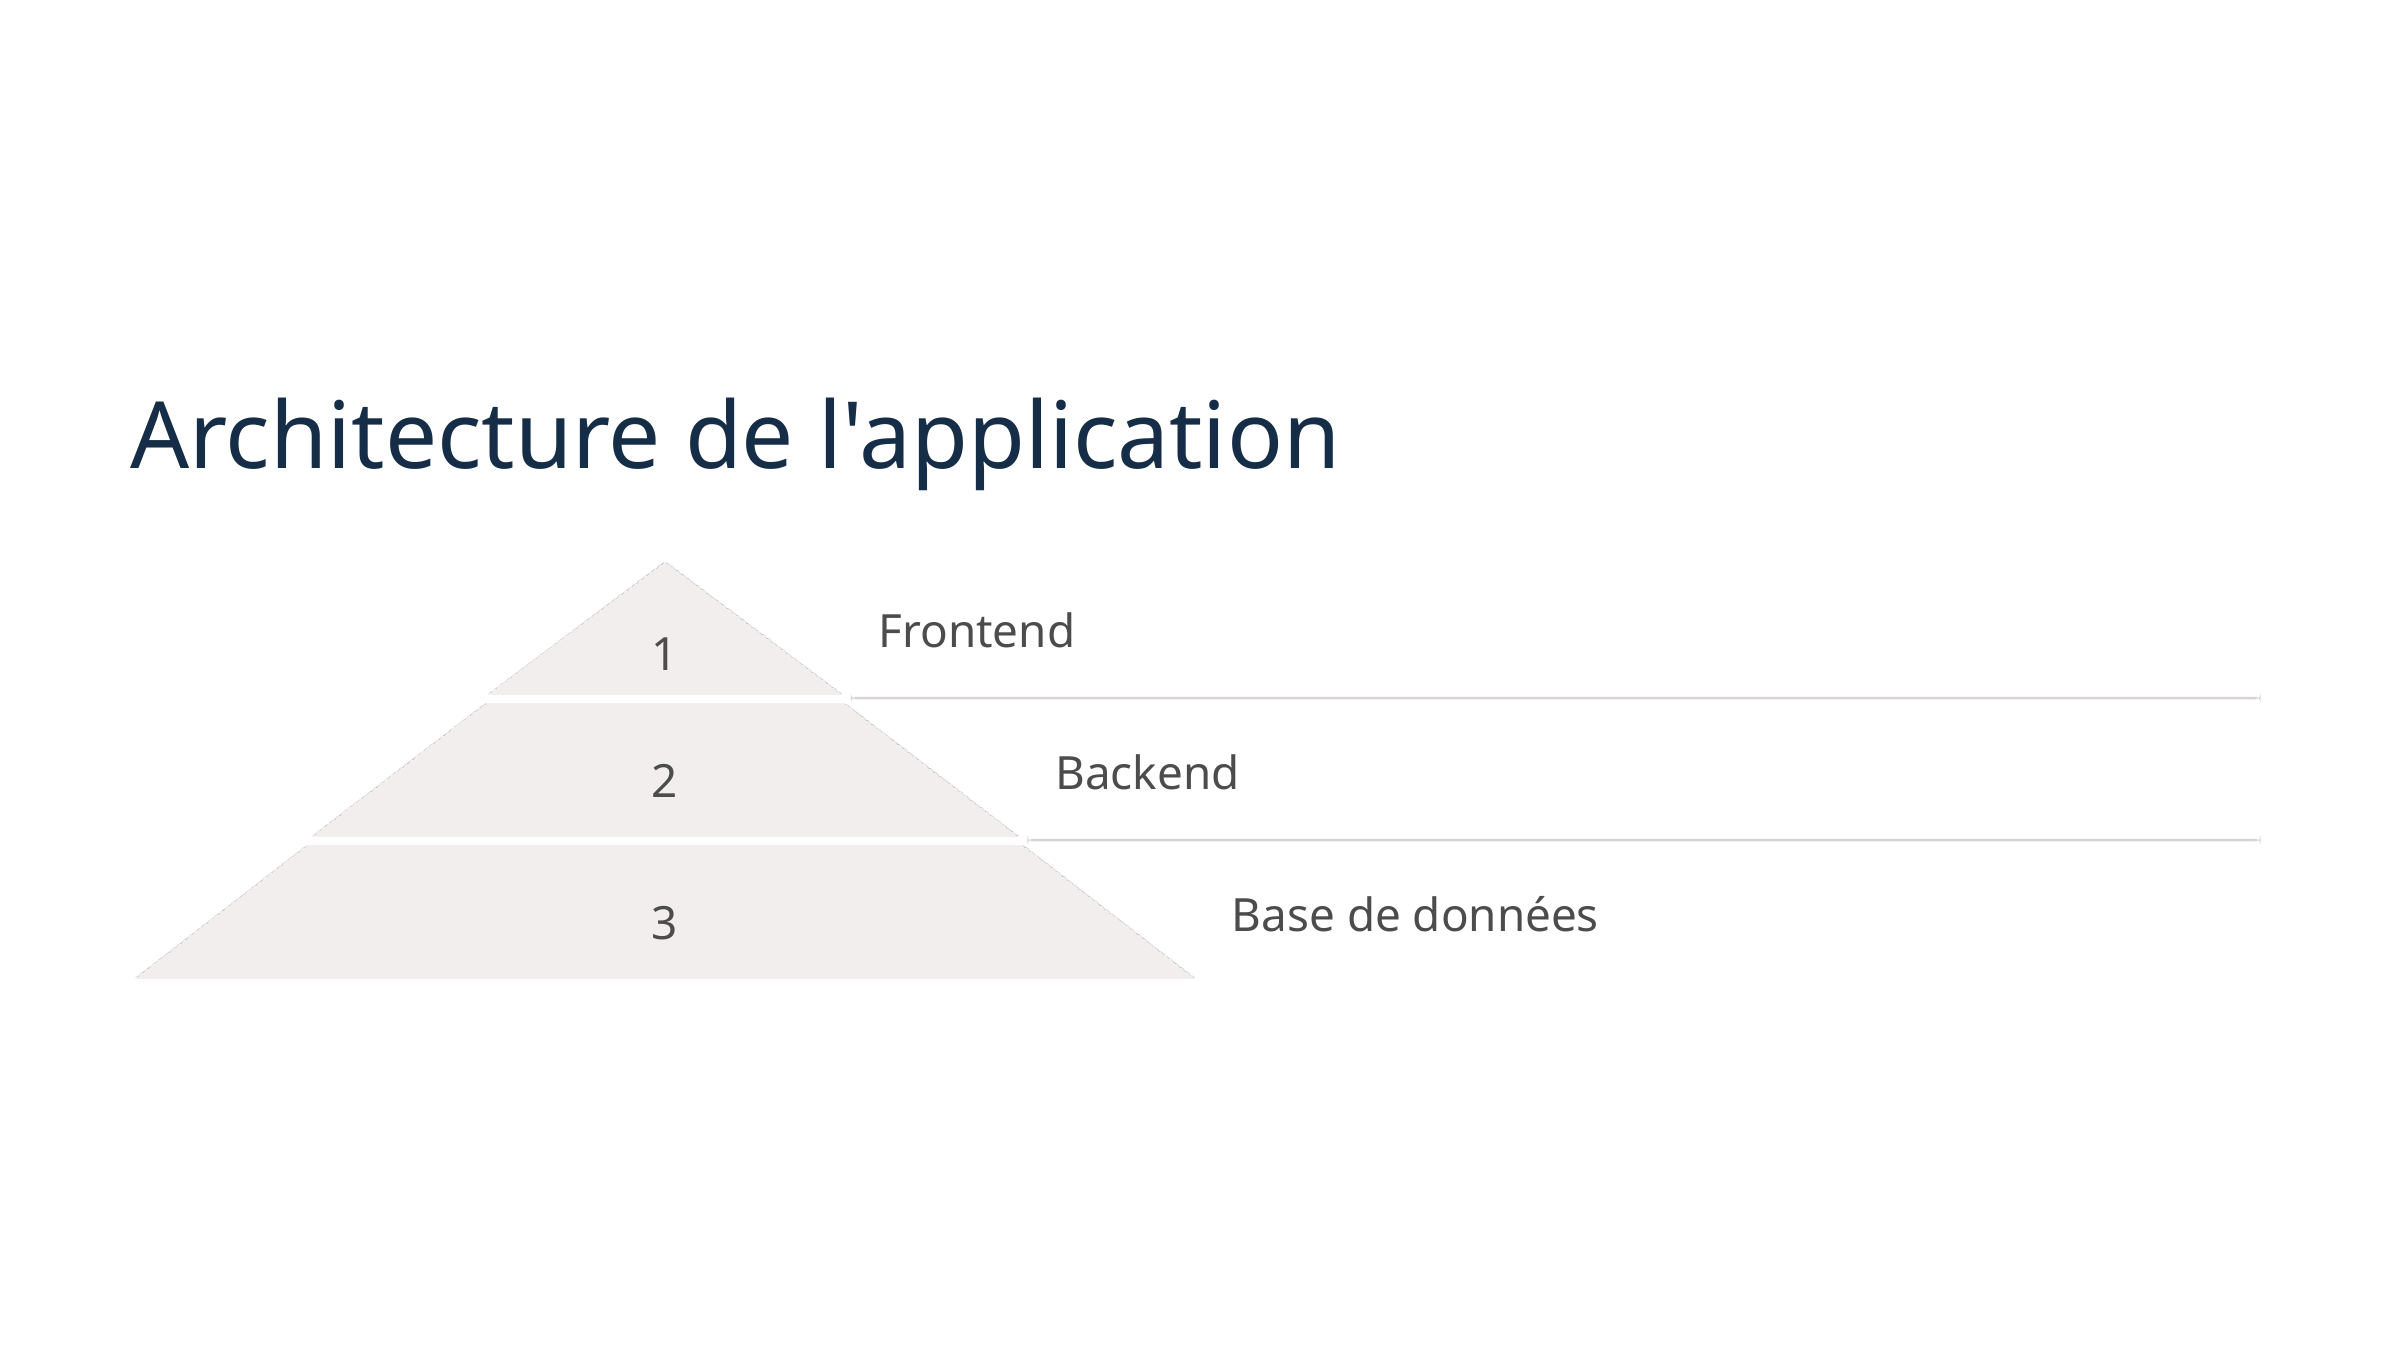

Architecture de l'application
Frontend
1
2
Backend
3
Base de données